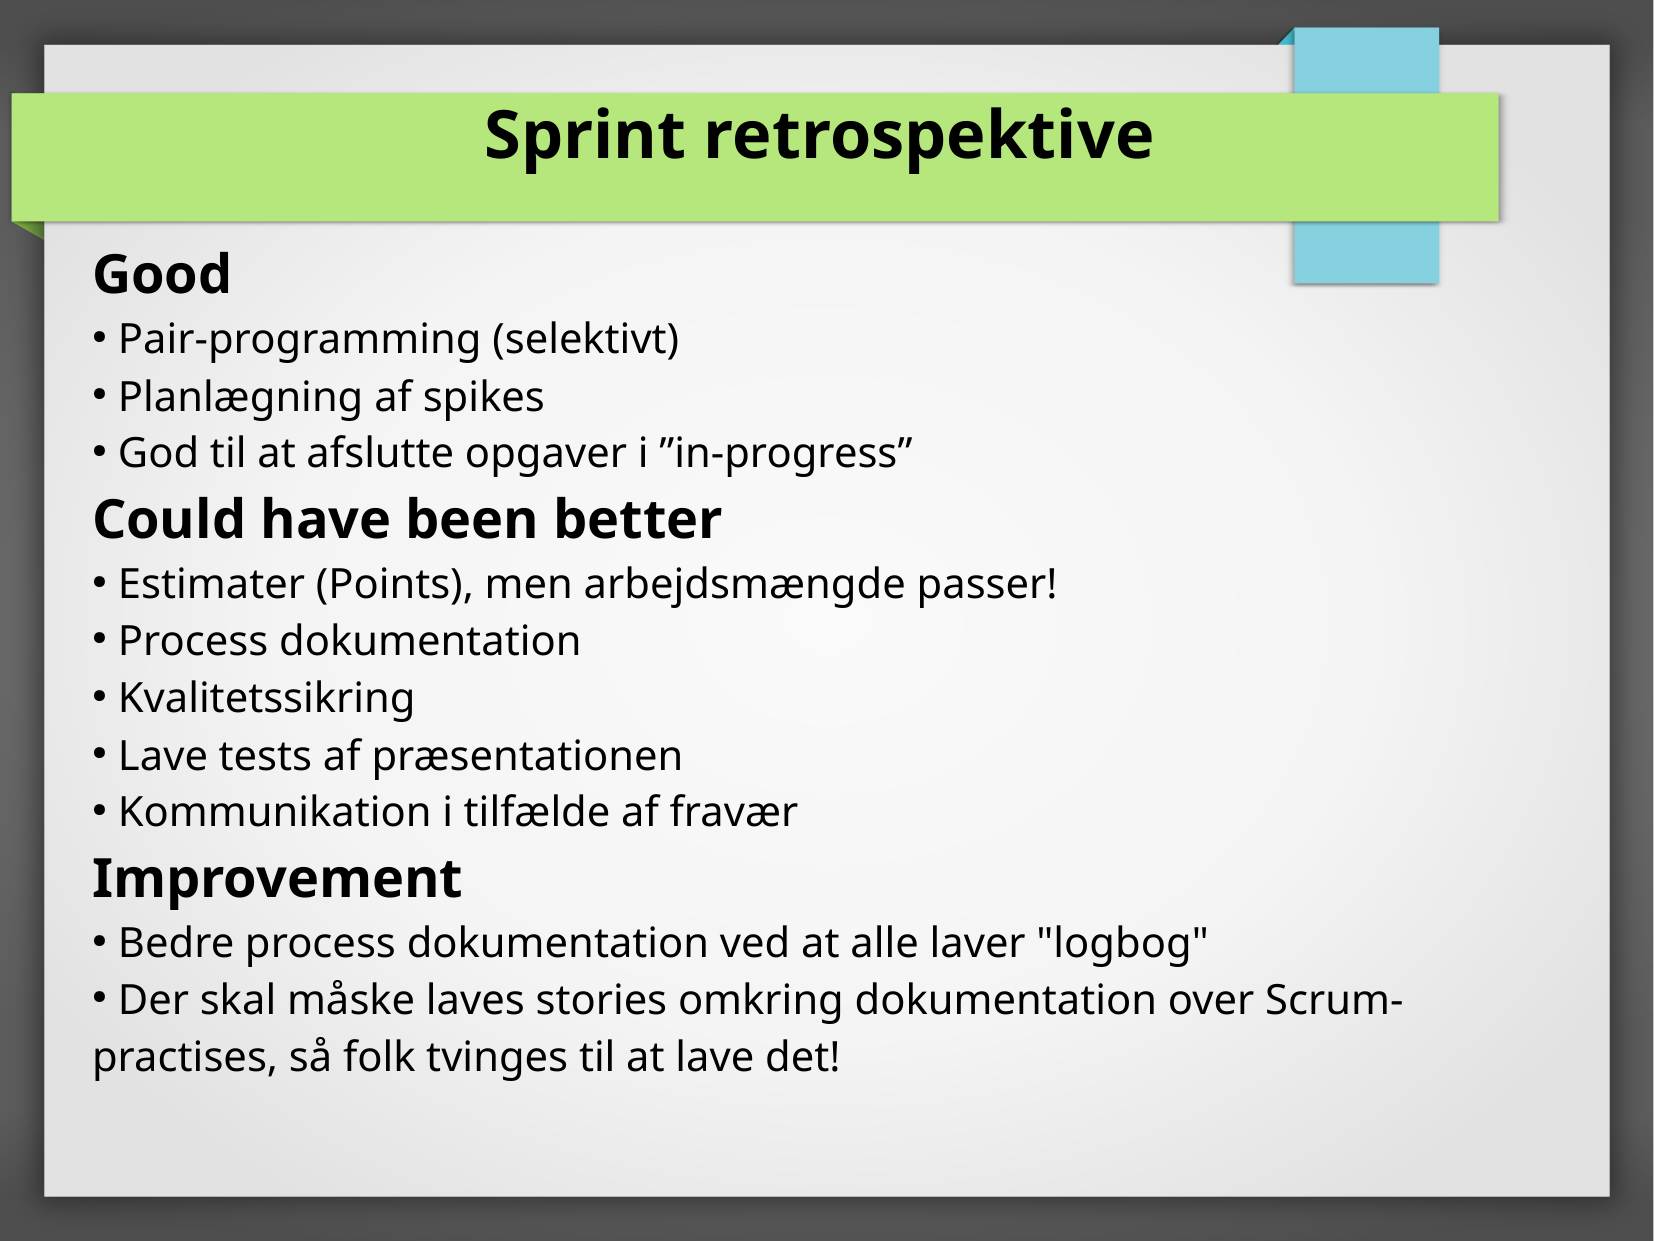

# Sprint retrospektive
Good
 Pair-programming (selektivt)
 Planlægning af spikes
 God til at afslutte opgaver i ”in-progress”
Could have been better
 Estimater (Points), men arbejdsmængde passer!
 Process dokumentation
 Kvalitetssikring
 Lave tests af præsentationen
 Kommunikation i tilfælde af fravær
Improvement
 Bedre process dokumentation ved at alle laver "logbog"
 Der skal måske laves stories omkring dokumentation over Scrum- practises, så folk tvinges til at lave det!